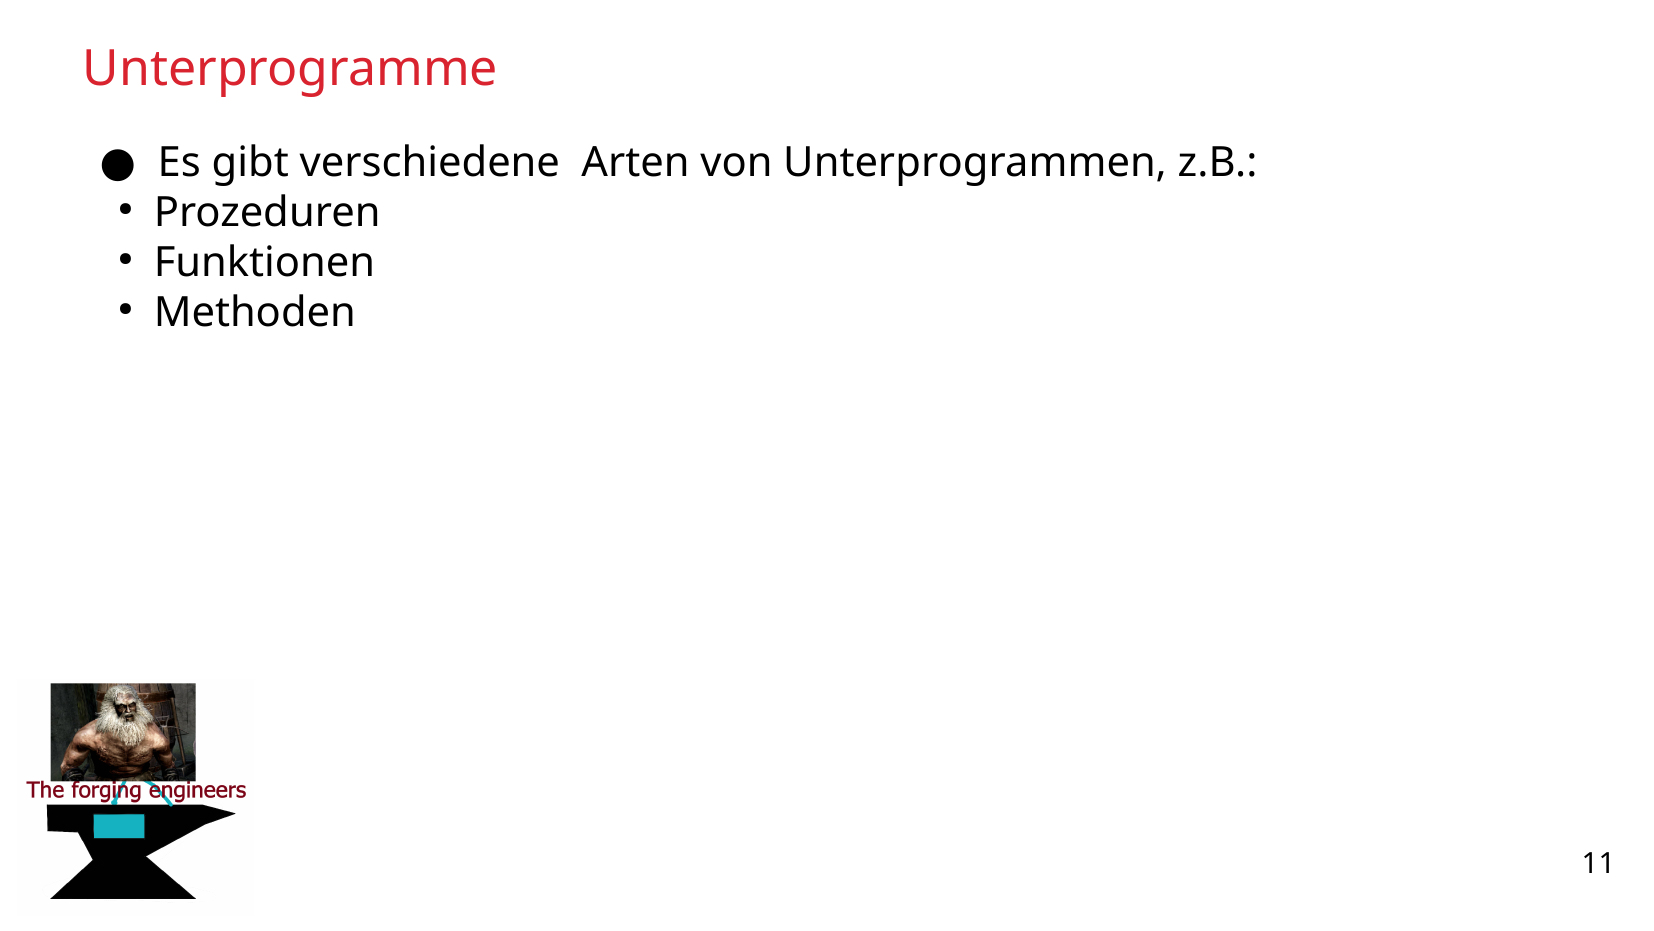

# Unterprogramme
Es gibt verschiedene Arten von Unterprogrammen, z.B.:
Prozeduren
Funktionen
Methoden